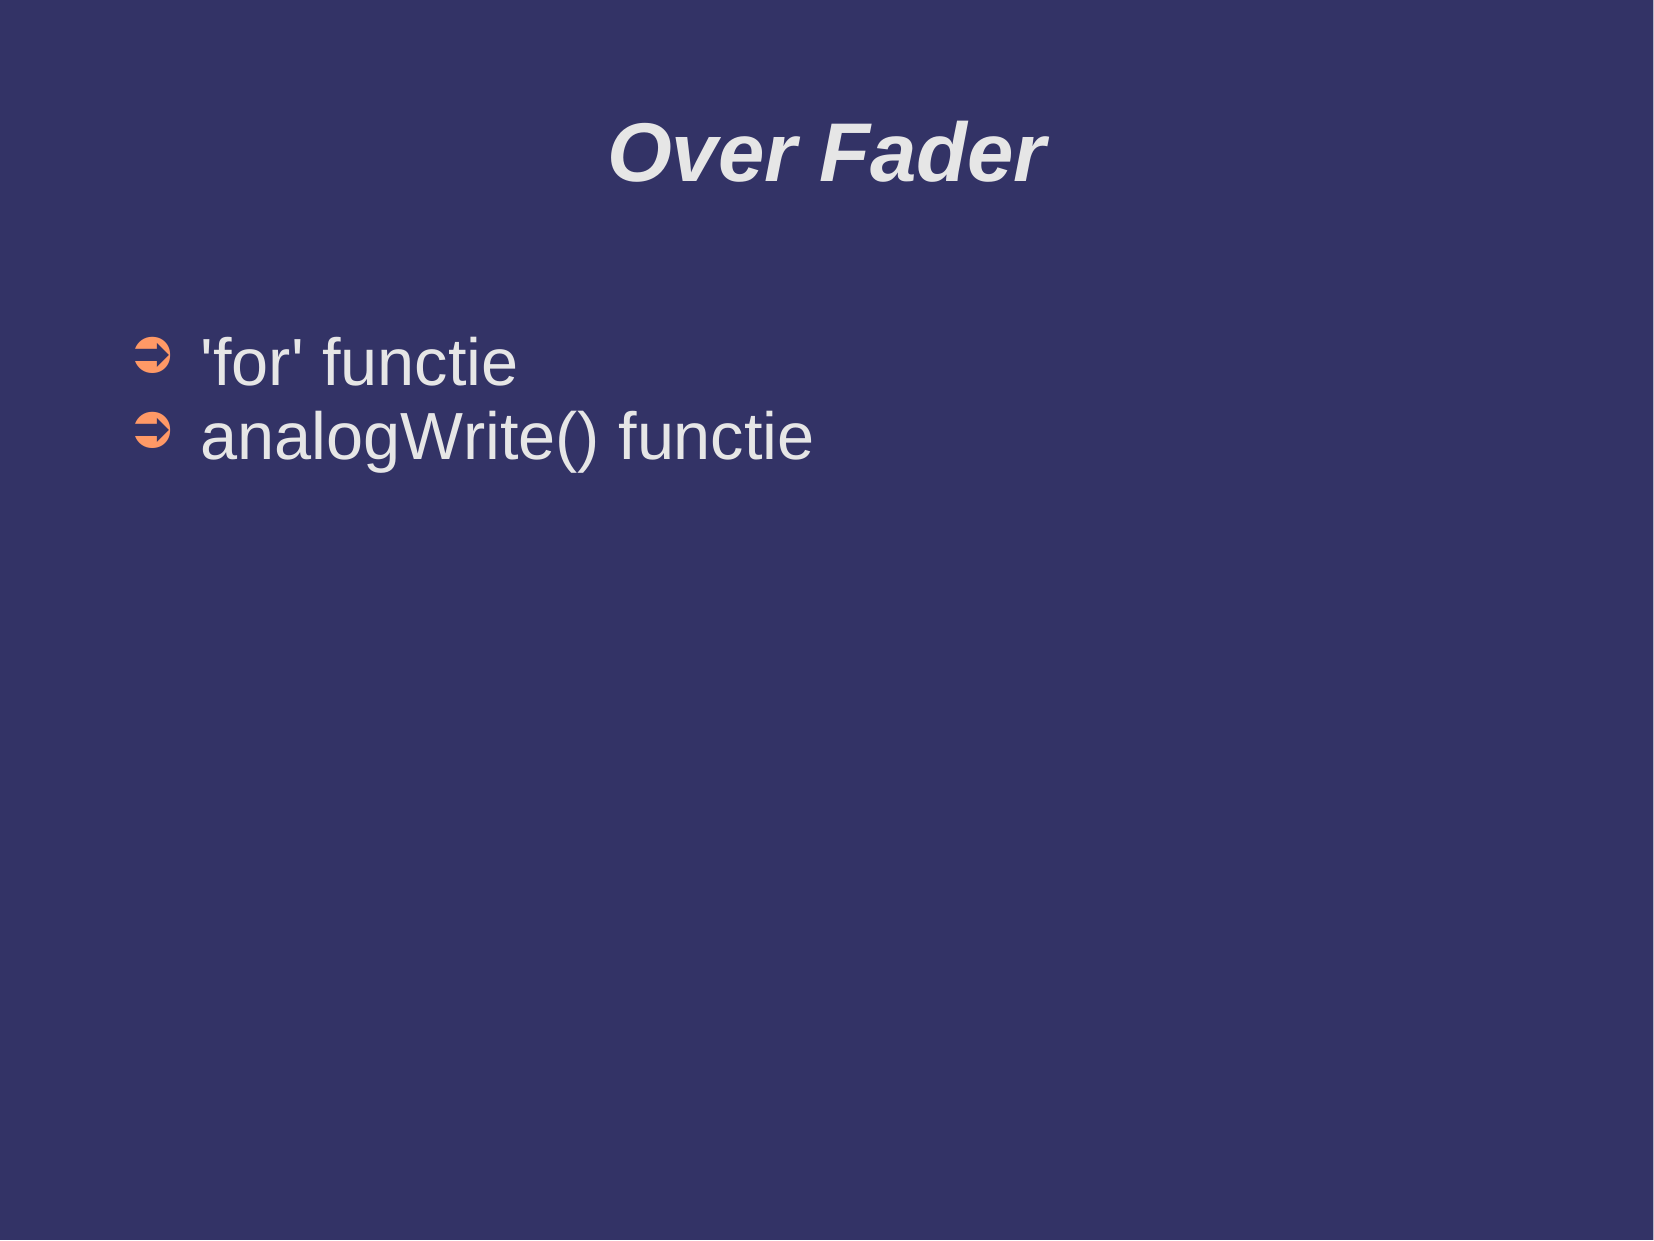

# Over Fader
'for' functie
analogWrite() functie